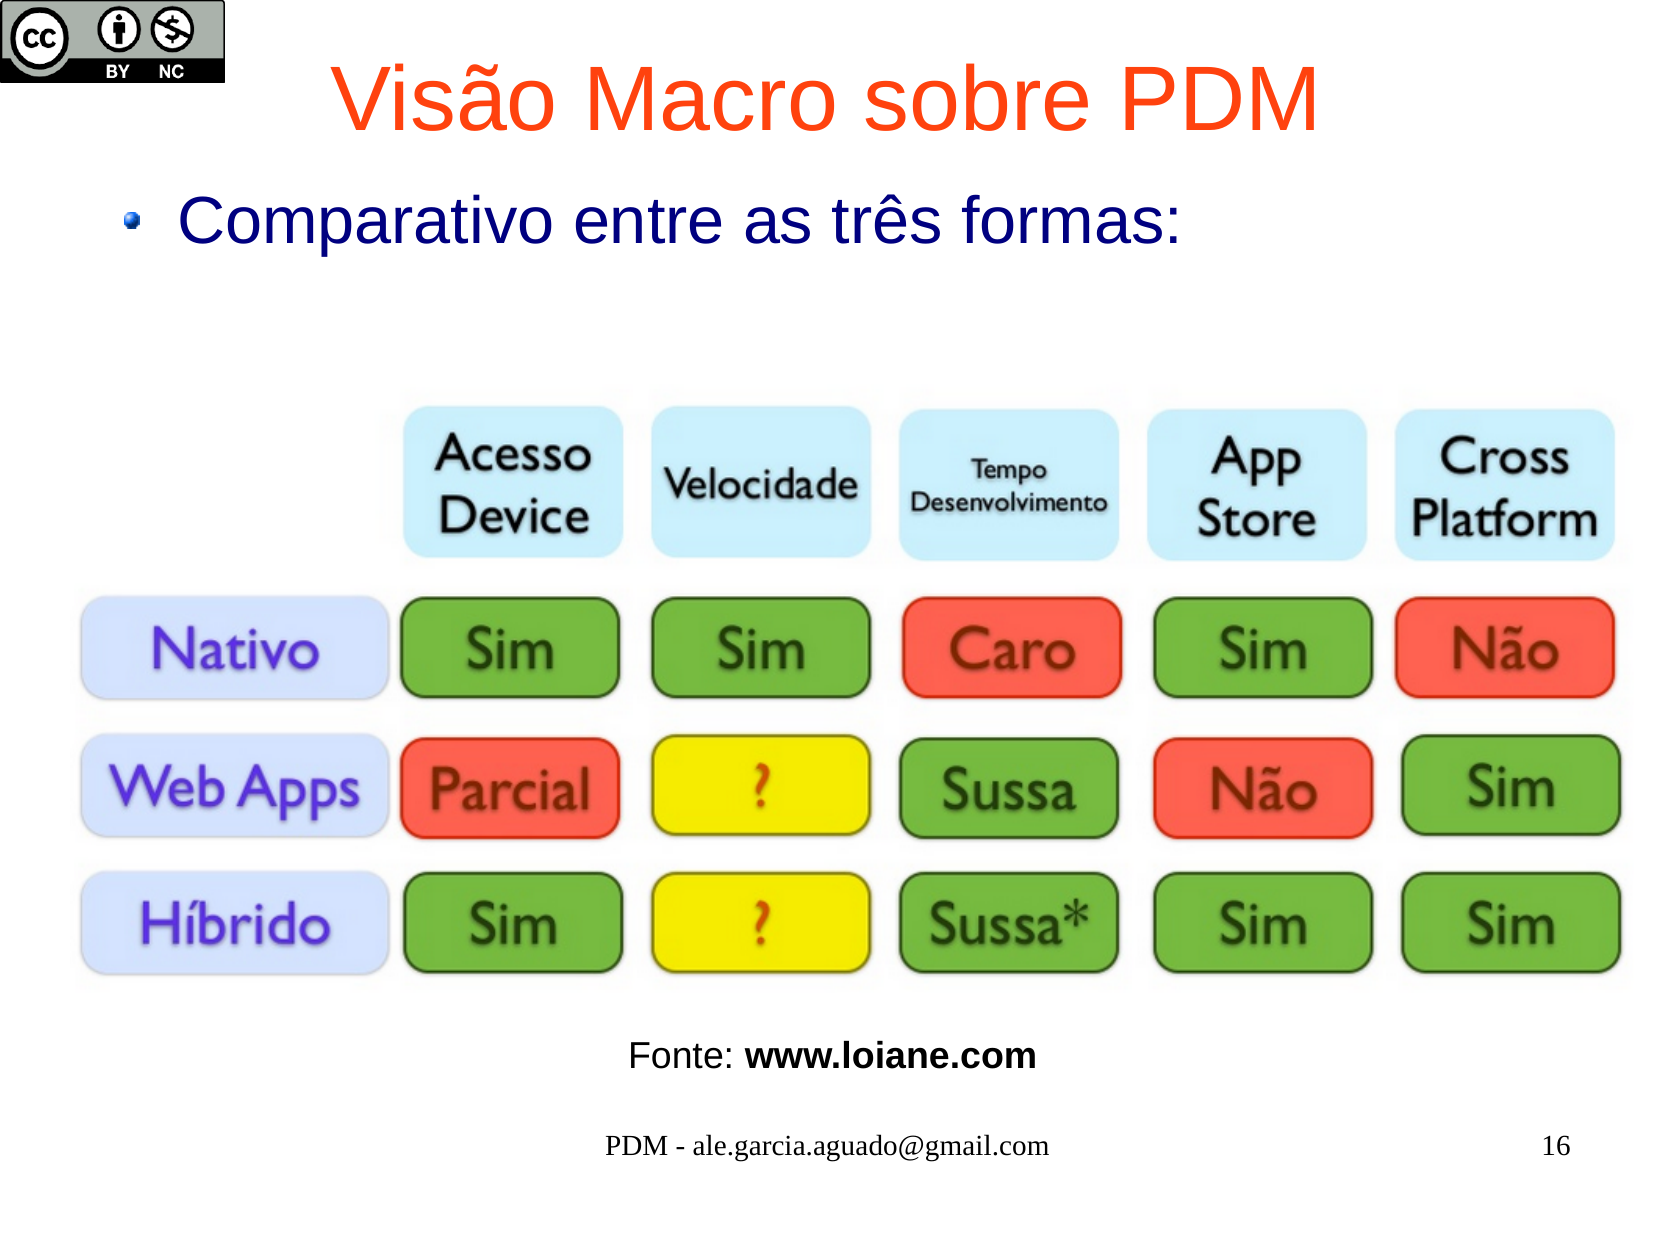

# Visão Macro sobre PDM
Comparativo entre as três formas:
Fonte: www.loiane.com
PDM - ale.garcia.aguado@gmail.com
16